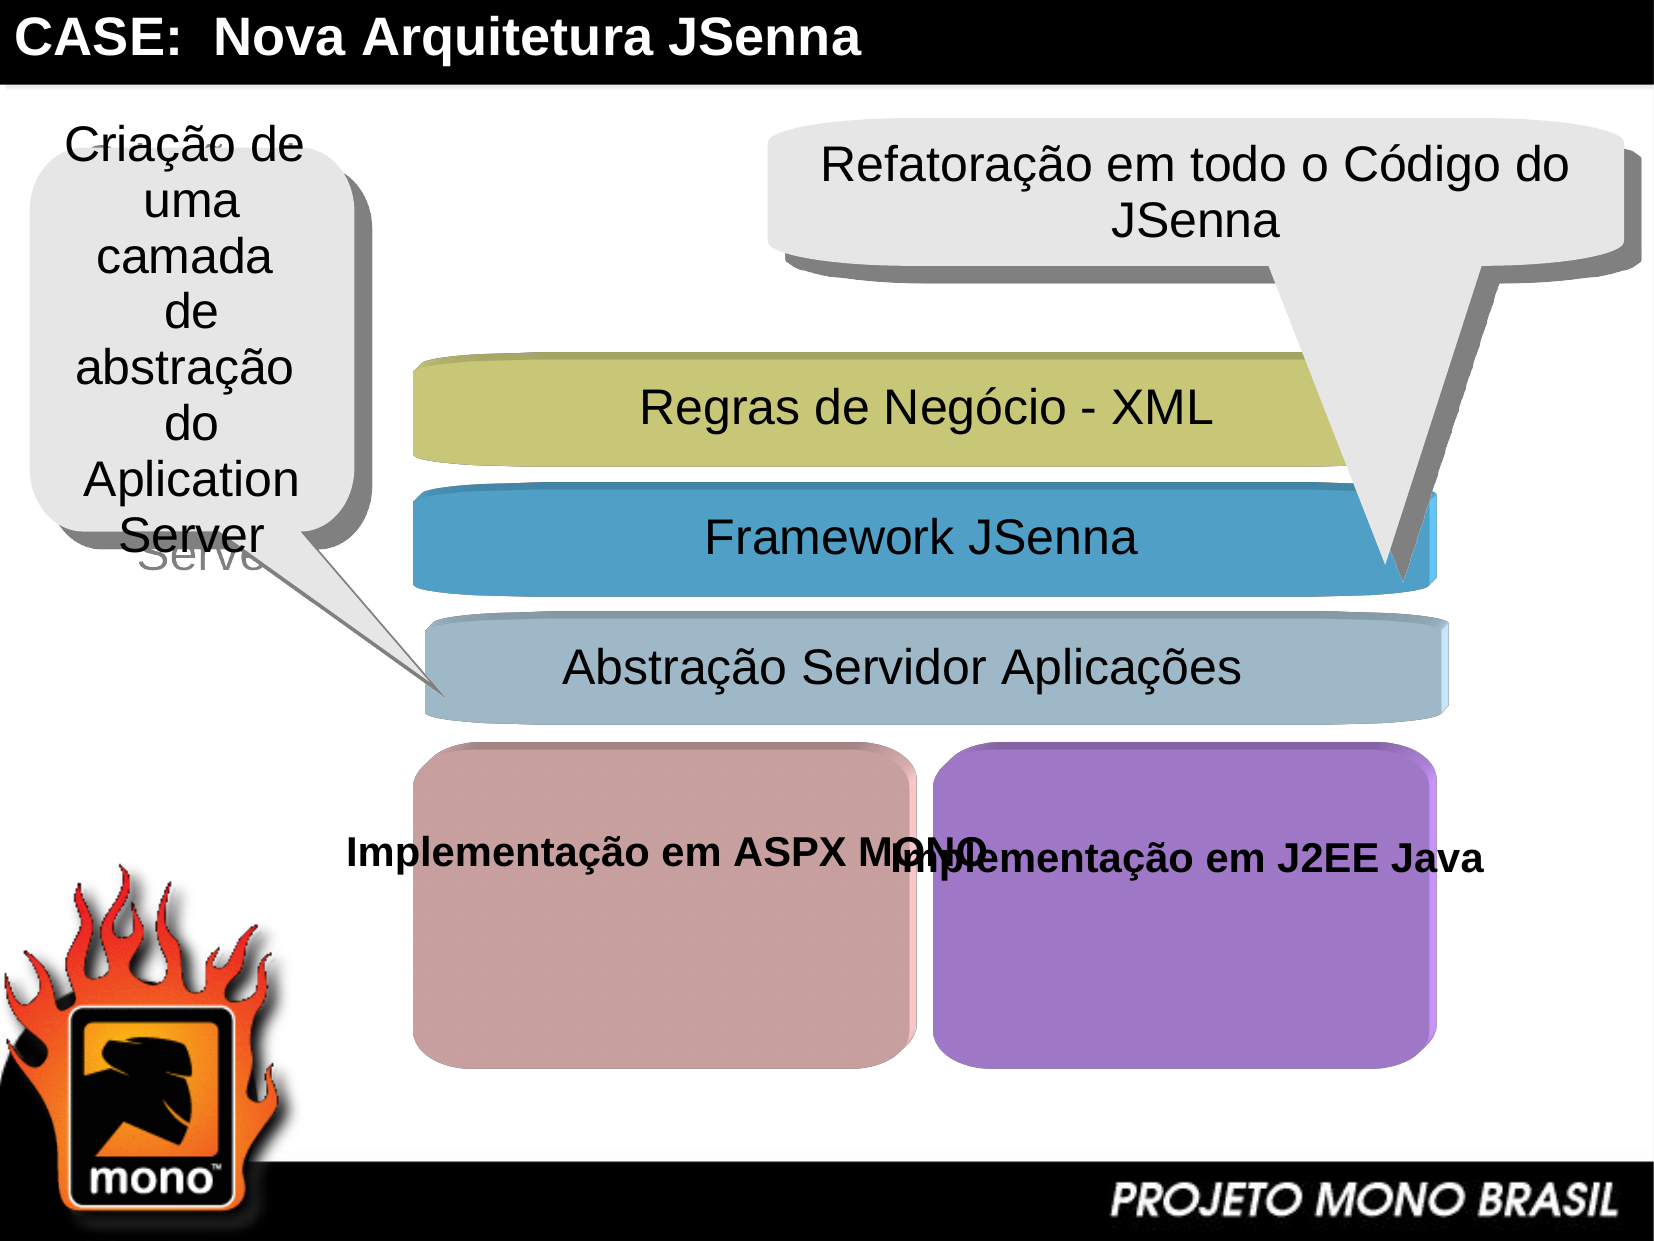

# CASE: Nova Arquitetura JSenna
Refatoração em todo o Código do JSenna
Criação de
uma camada
de abstração
do Aplication
Server
Regras de Negócio - XML
Framework JSenna
Abstração Servidor Aplicações
Implementação em ASPX MONO
Implementação em J2EE Java